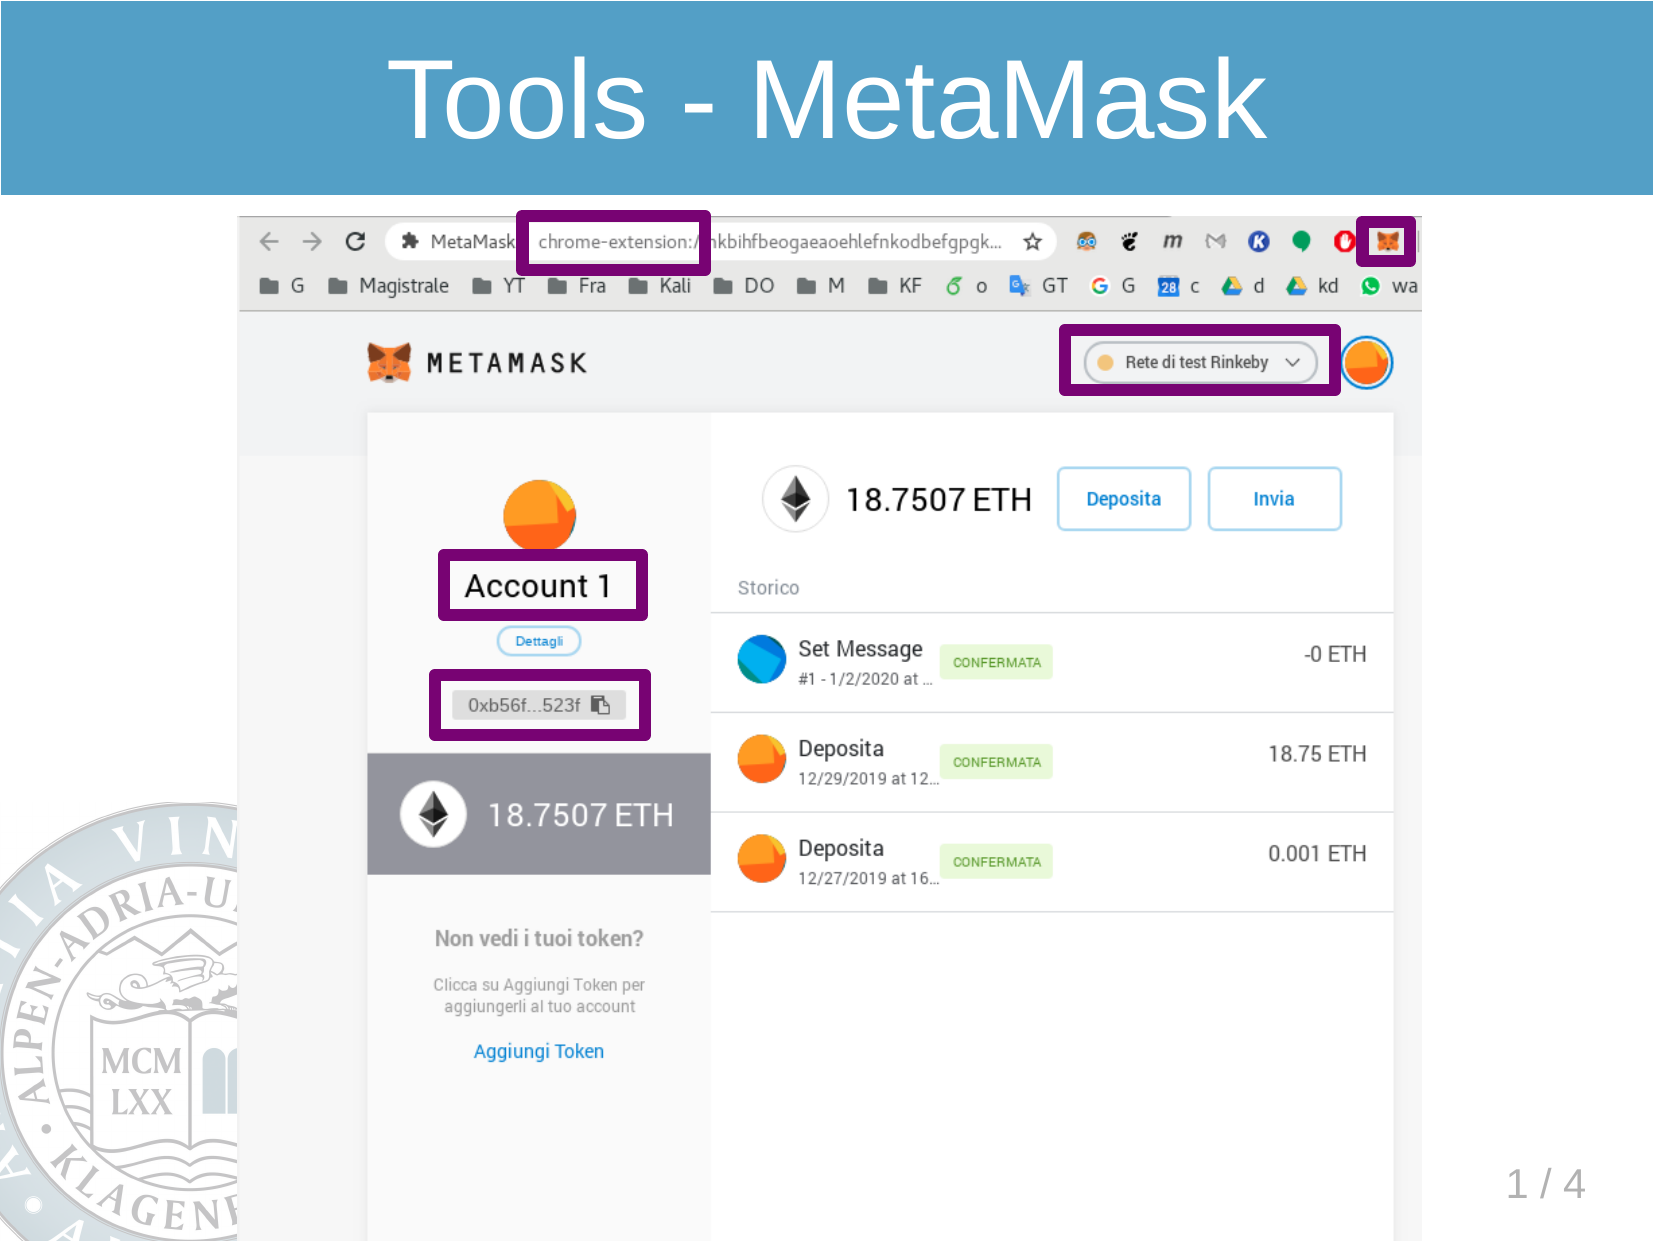

Tools - MetaMask
# Presented by Edoardo Lenzi 1 / 4